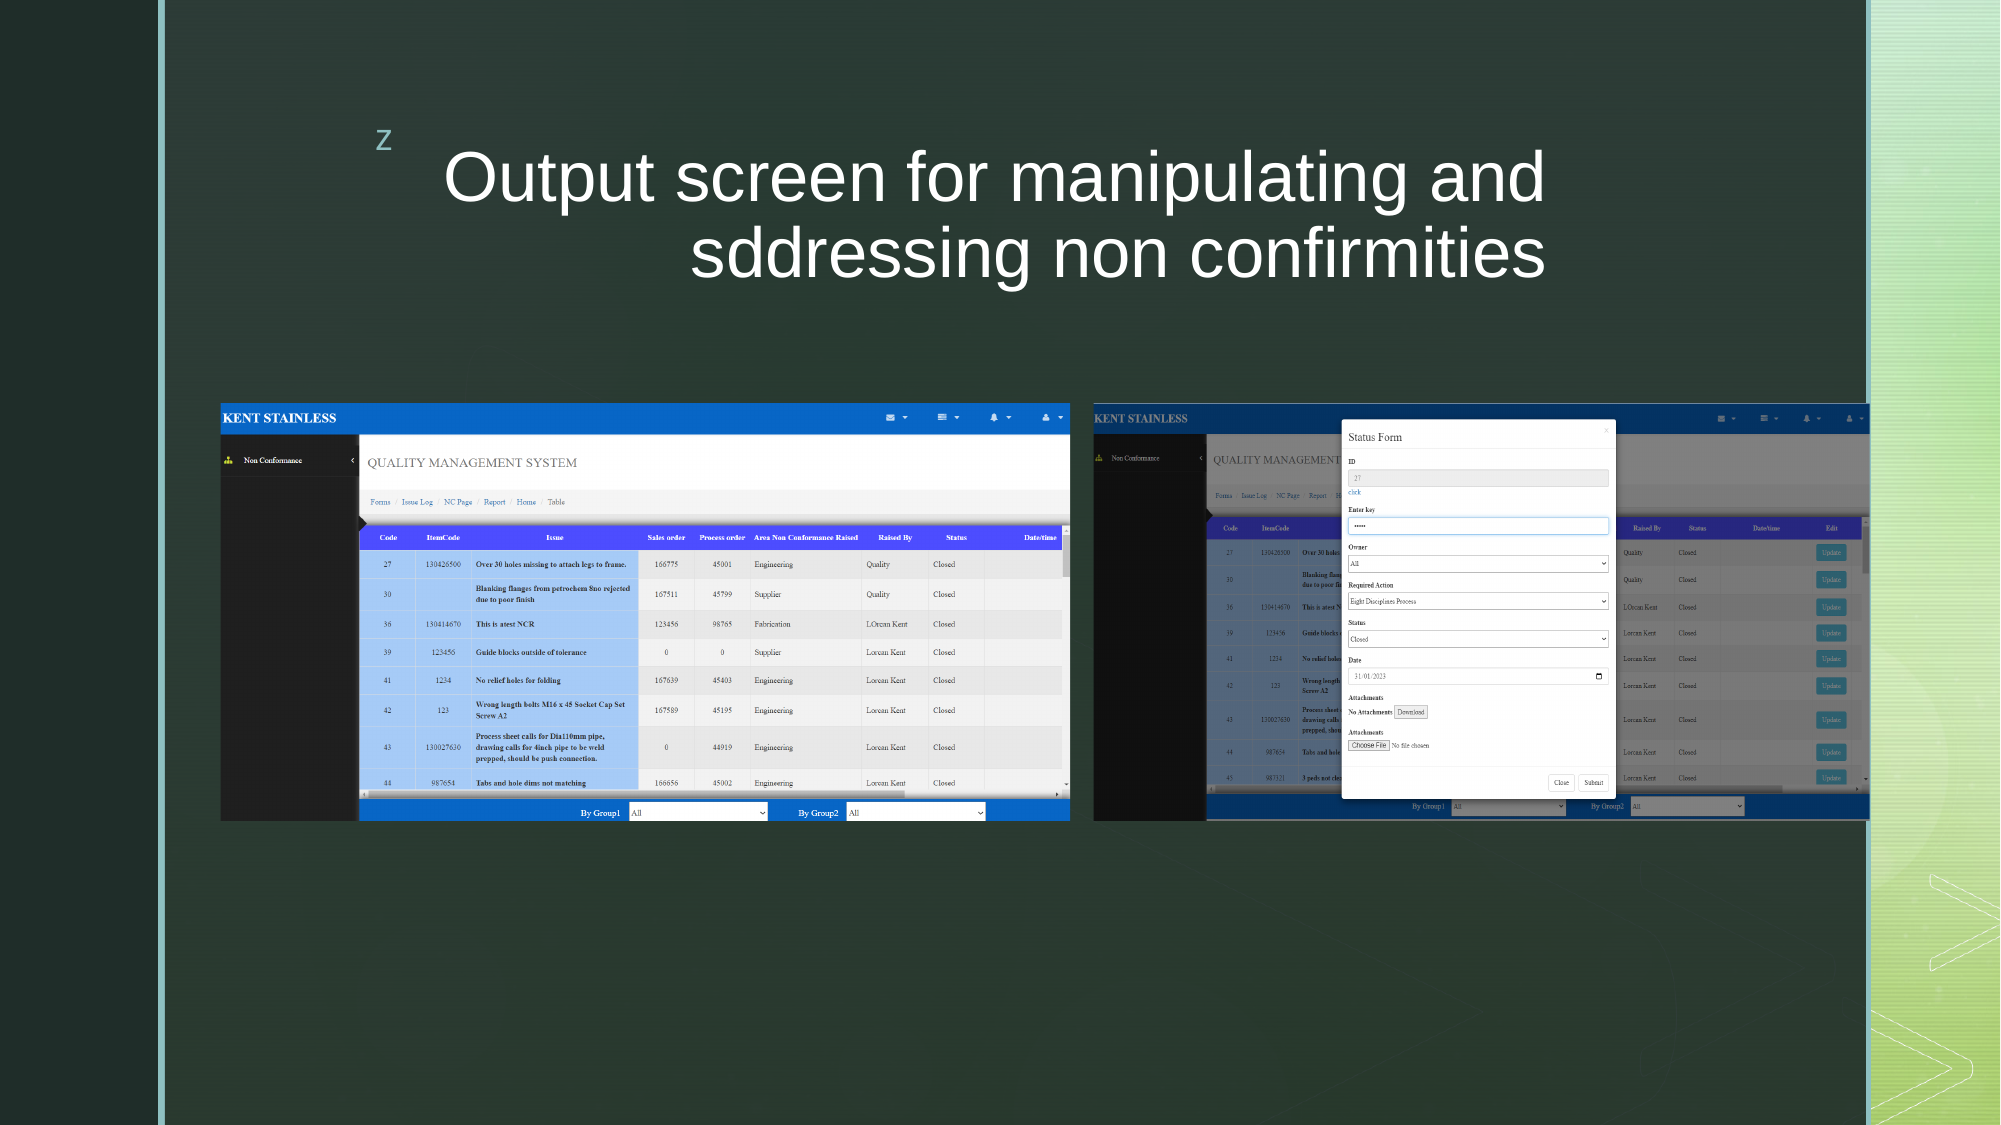

# Output screen for manipulating and sddressing non confirmities